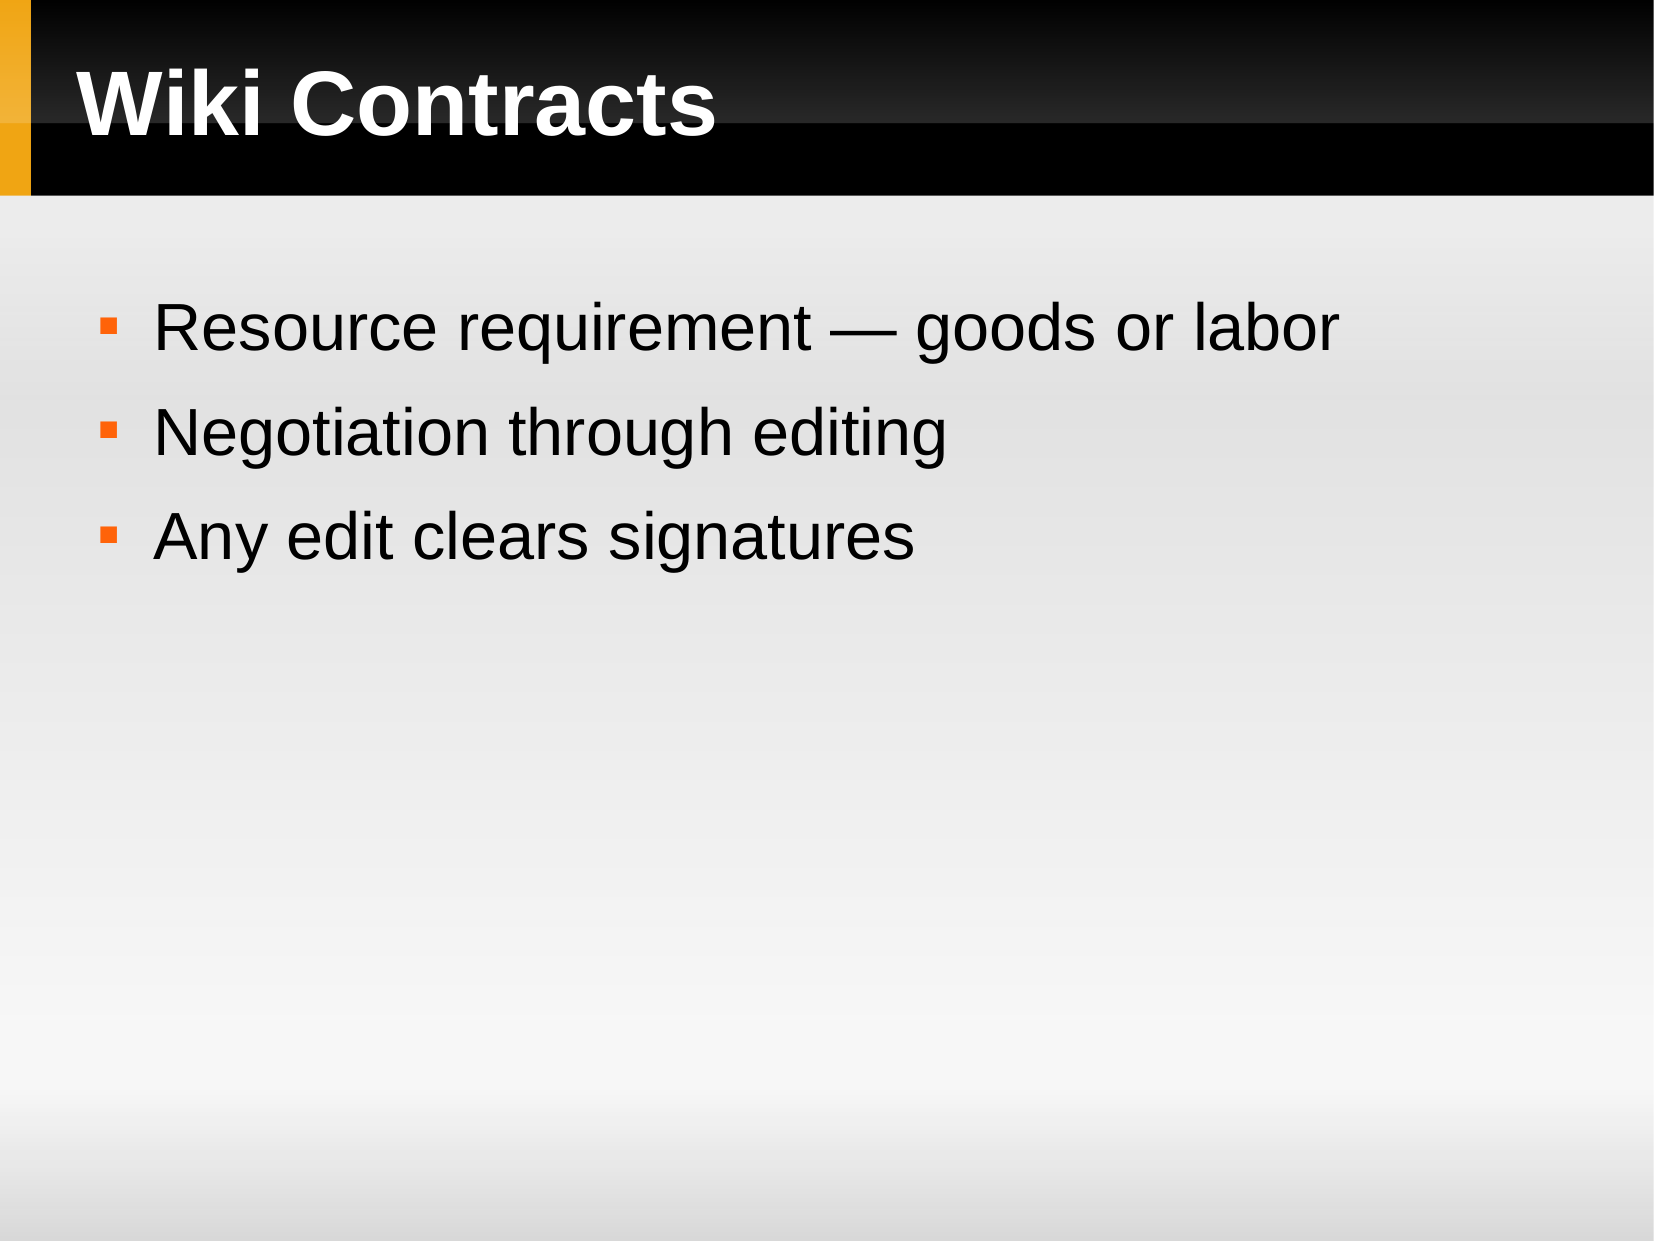

# Wiki Contracts
Resource requirement — goods or labor
Negotiation through editing
Any edit clears signatures